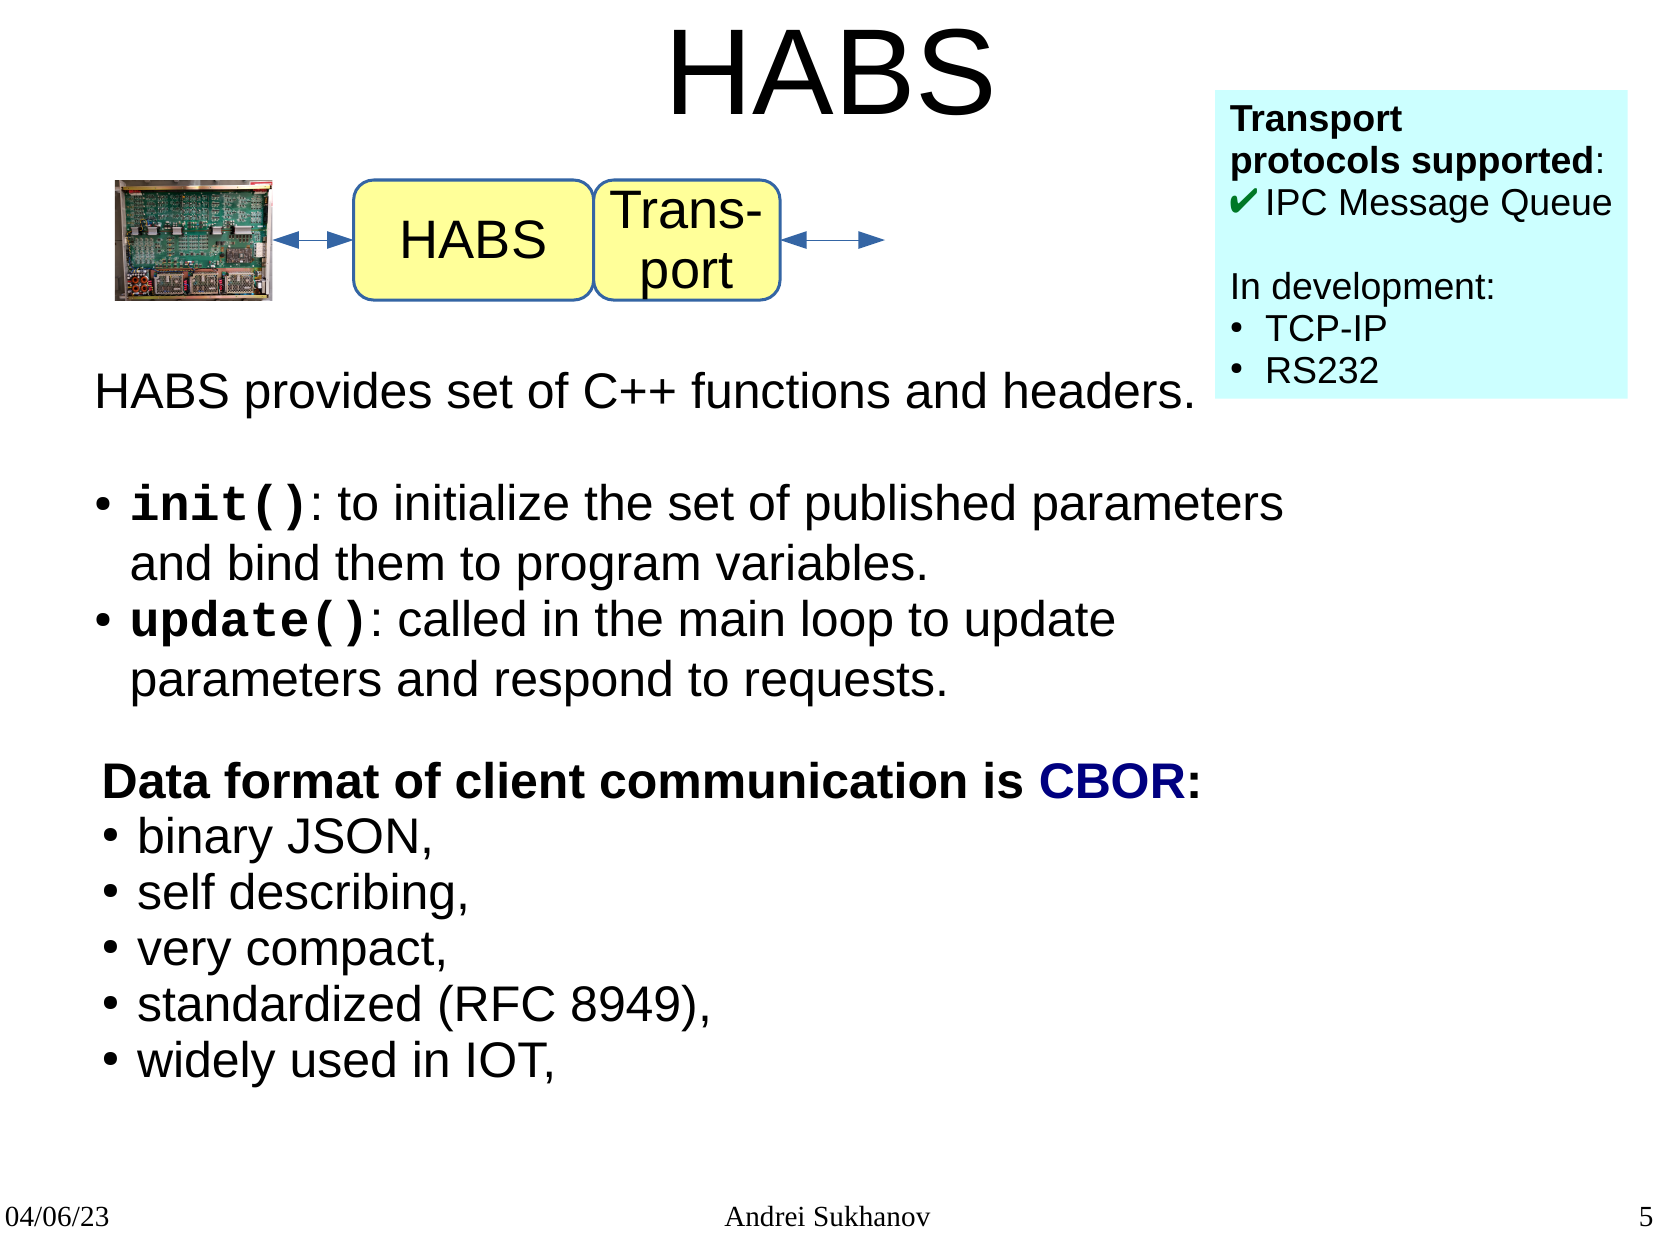

# HABS
Transport
protocols supported:
IPC Message Queue
In development:
TCP-IP
RS232
HABS
Trans-
port
HABS provides set of C++ functions and headers.
init(): to initialize the set of published parameters and bind them to program variables.
update(): called in the main loop to update parameters and respond to requests.
Data format of client communication is CBOR:
binary JSON,
self describing,
very compact,
standardized (RFC 8949),
widely used in IOT,
04/06/23
Andrei Sukhanov
5